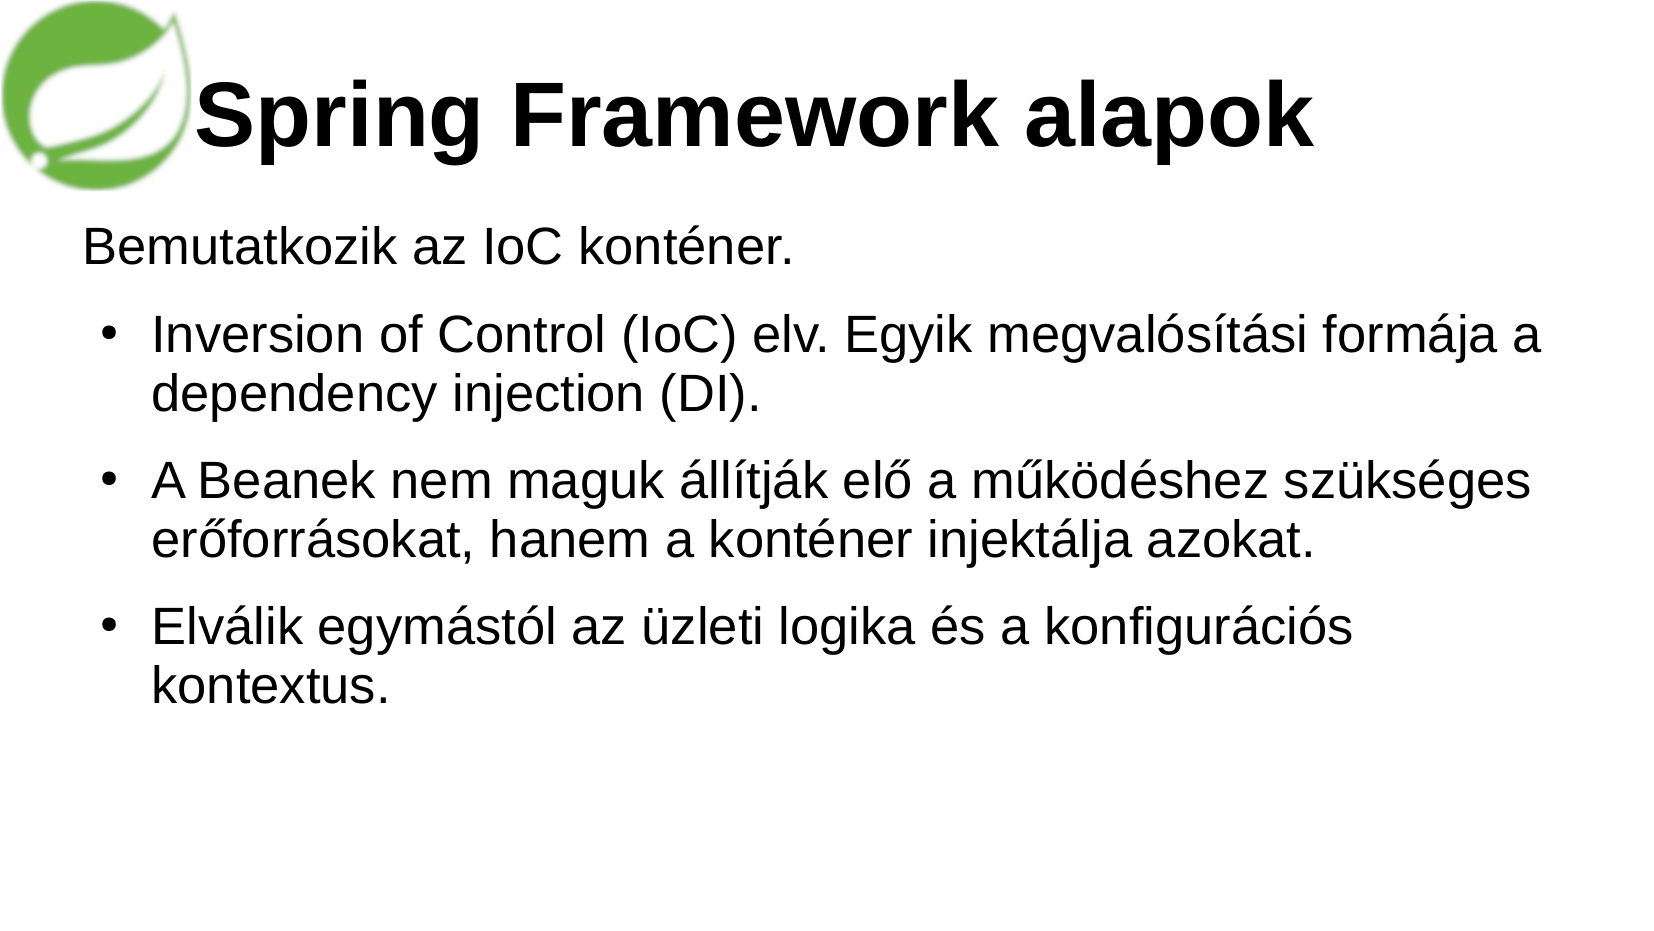

# Spring Framework alapok
Bemutatkozik az IoC konténer.
Inversion of Control (IoC) elv. Egyik megvalósítási formája a dependency injection (DI).
A Beanek nem maguk állítják elő a működéshez szükséges erőforrásokat, hanem a konténer injektálja azokat.
Elválik egymástól az üzleti logika és a konfigurációs kontextus.